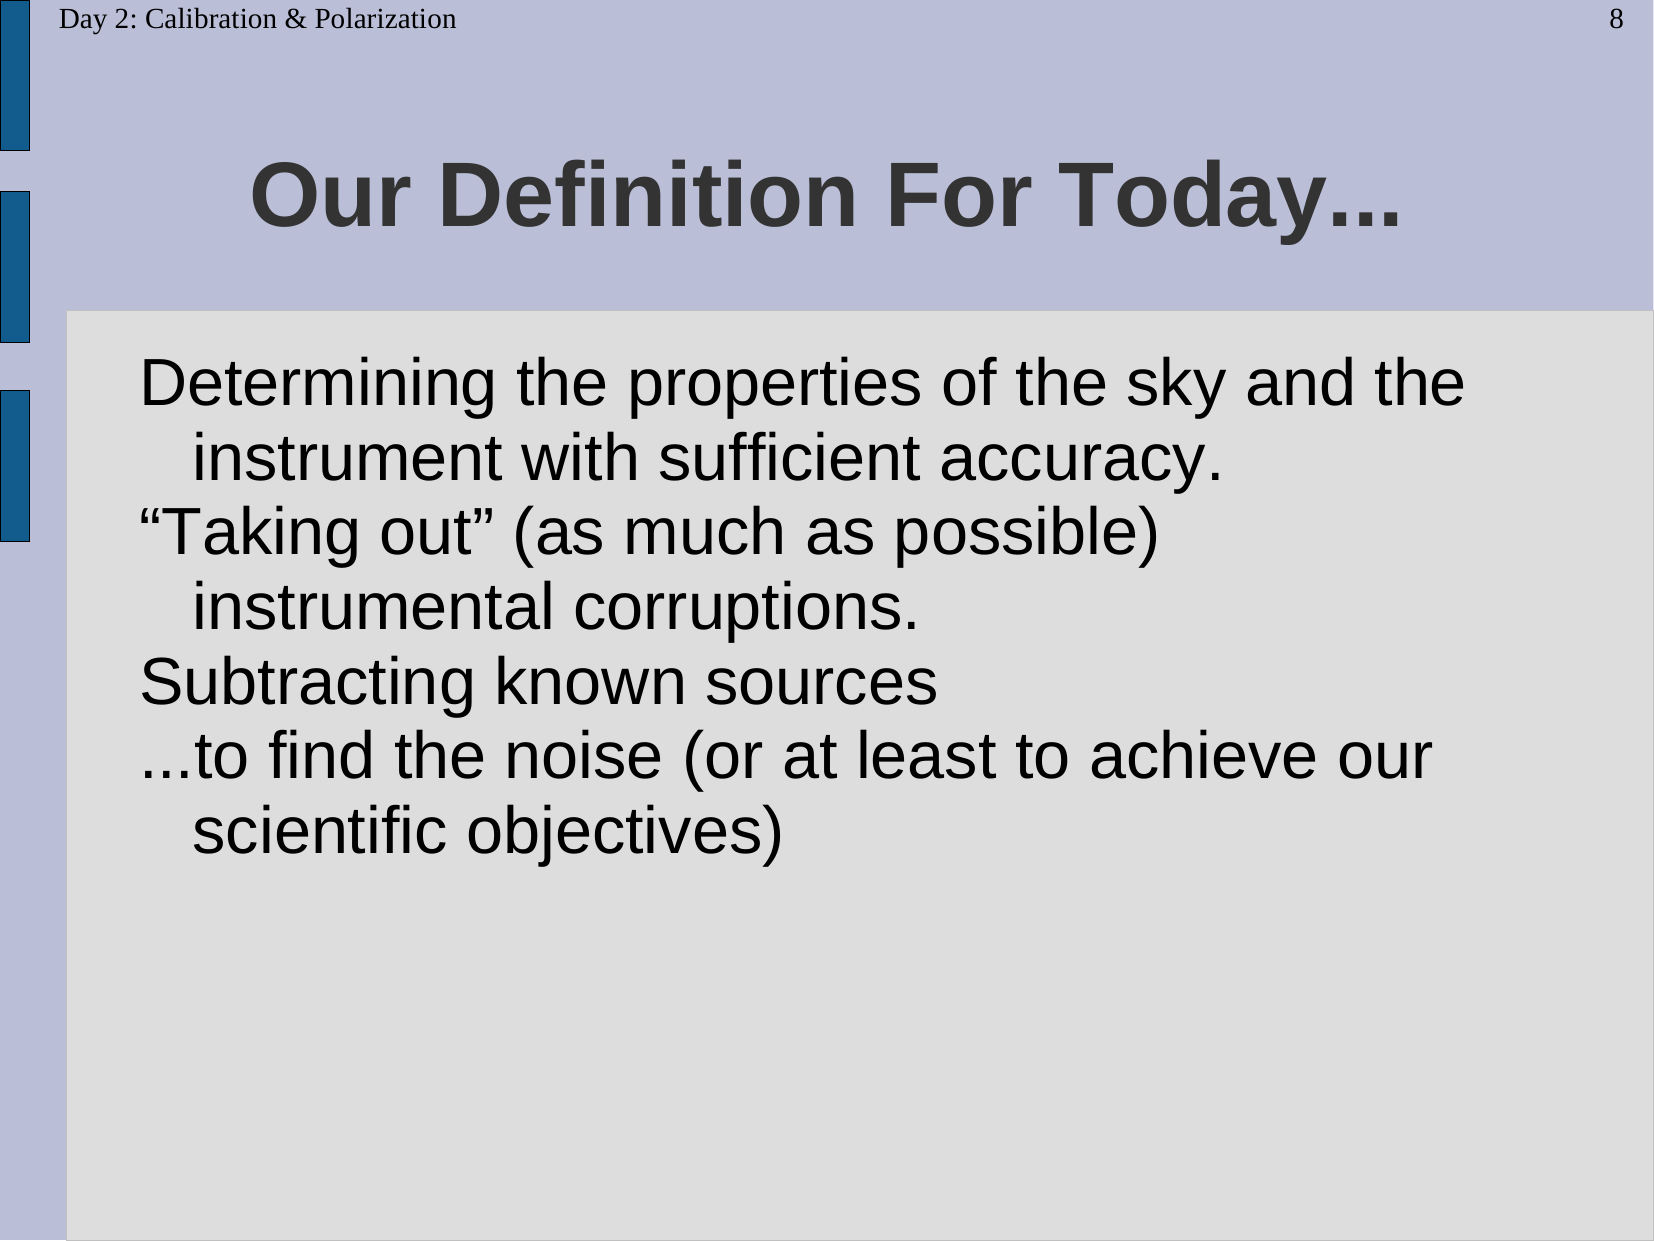

Day 2: Calibration & Polarization
8
# Our Definition For Today...
Determining the properties of the sky and the instrument with sufficient accuracy.
“Taking out” (as much as possible) instrumental corruptions.
Subtracting known sources
...to find the noise (or at least to achieve our scientific objectives)